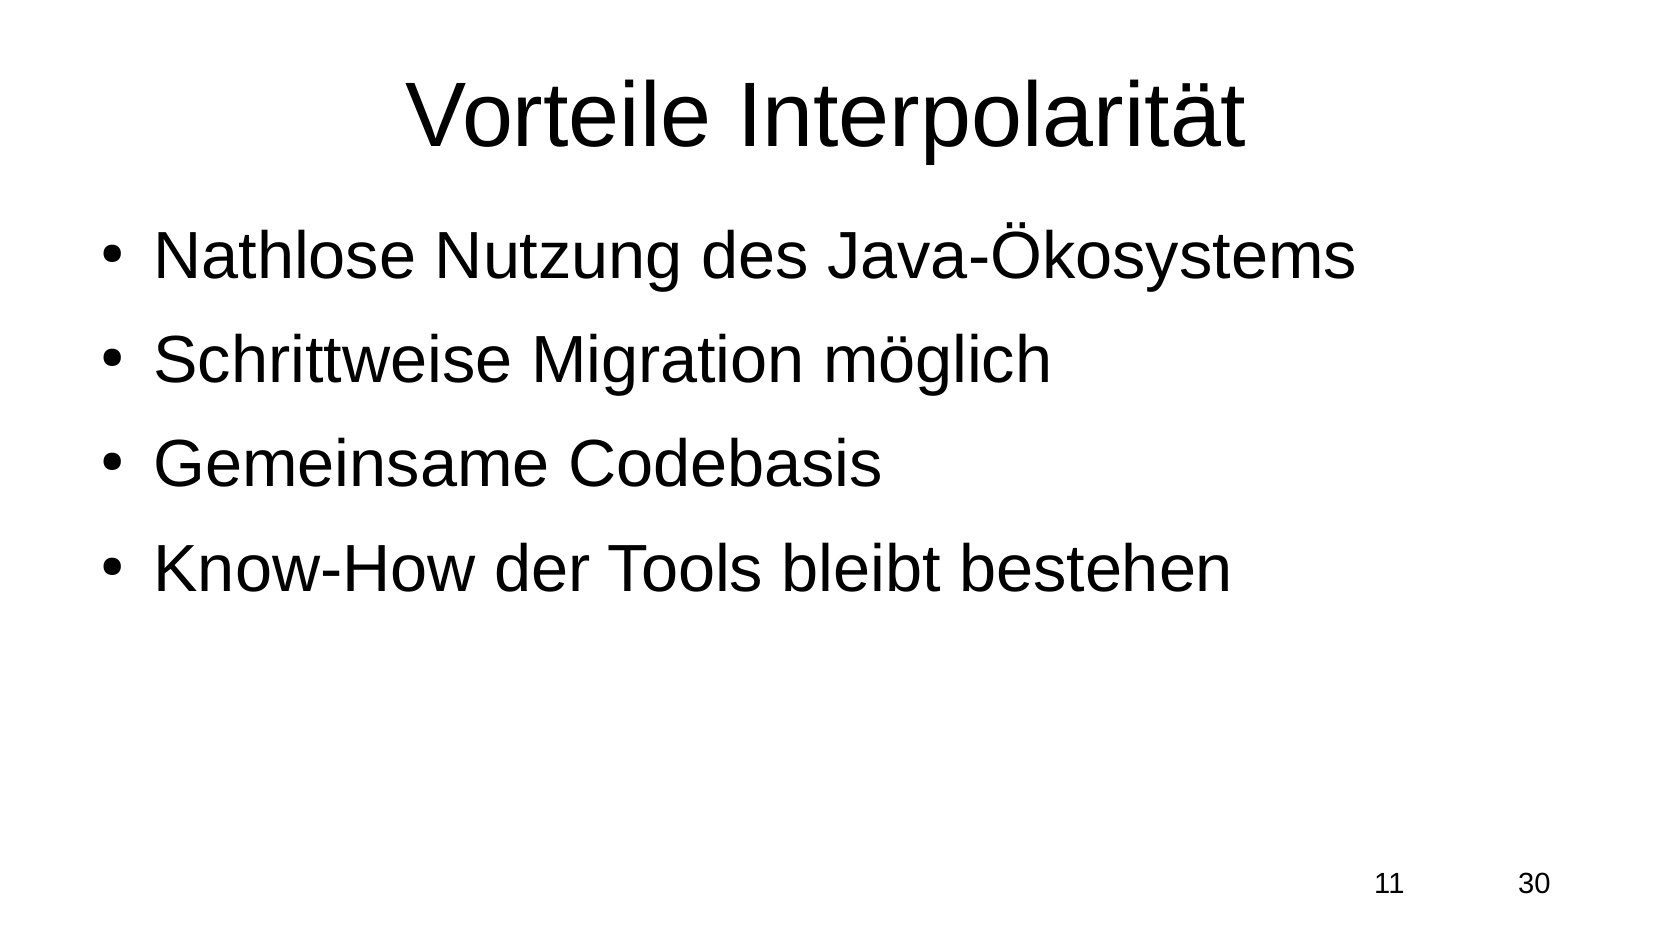

# Vorteile Interpolarität
Nathlose Nutzung des Java-Ökosystems
Schrittweise Migration möglich
Gemeinsame Codebasis
Know-How der Tools bleibt bestehen